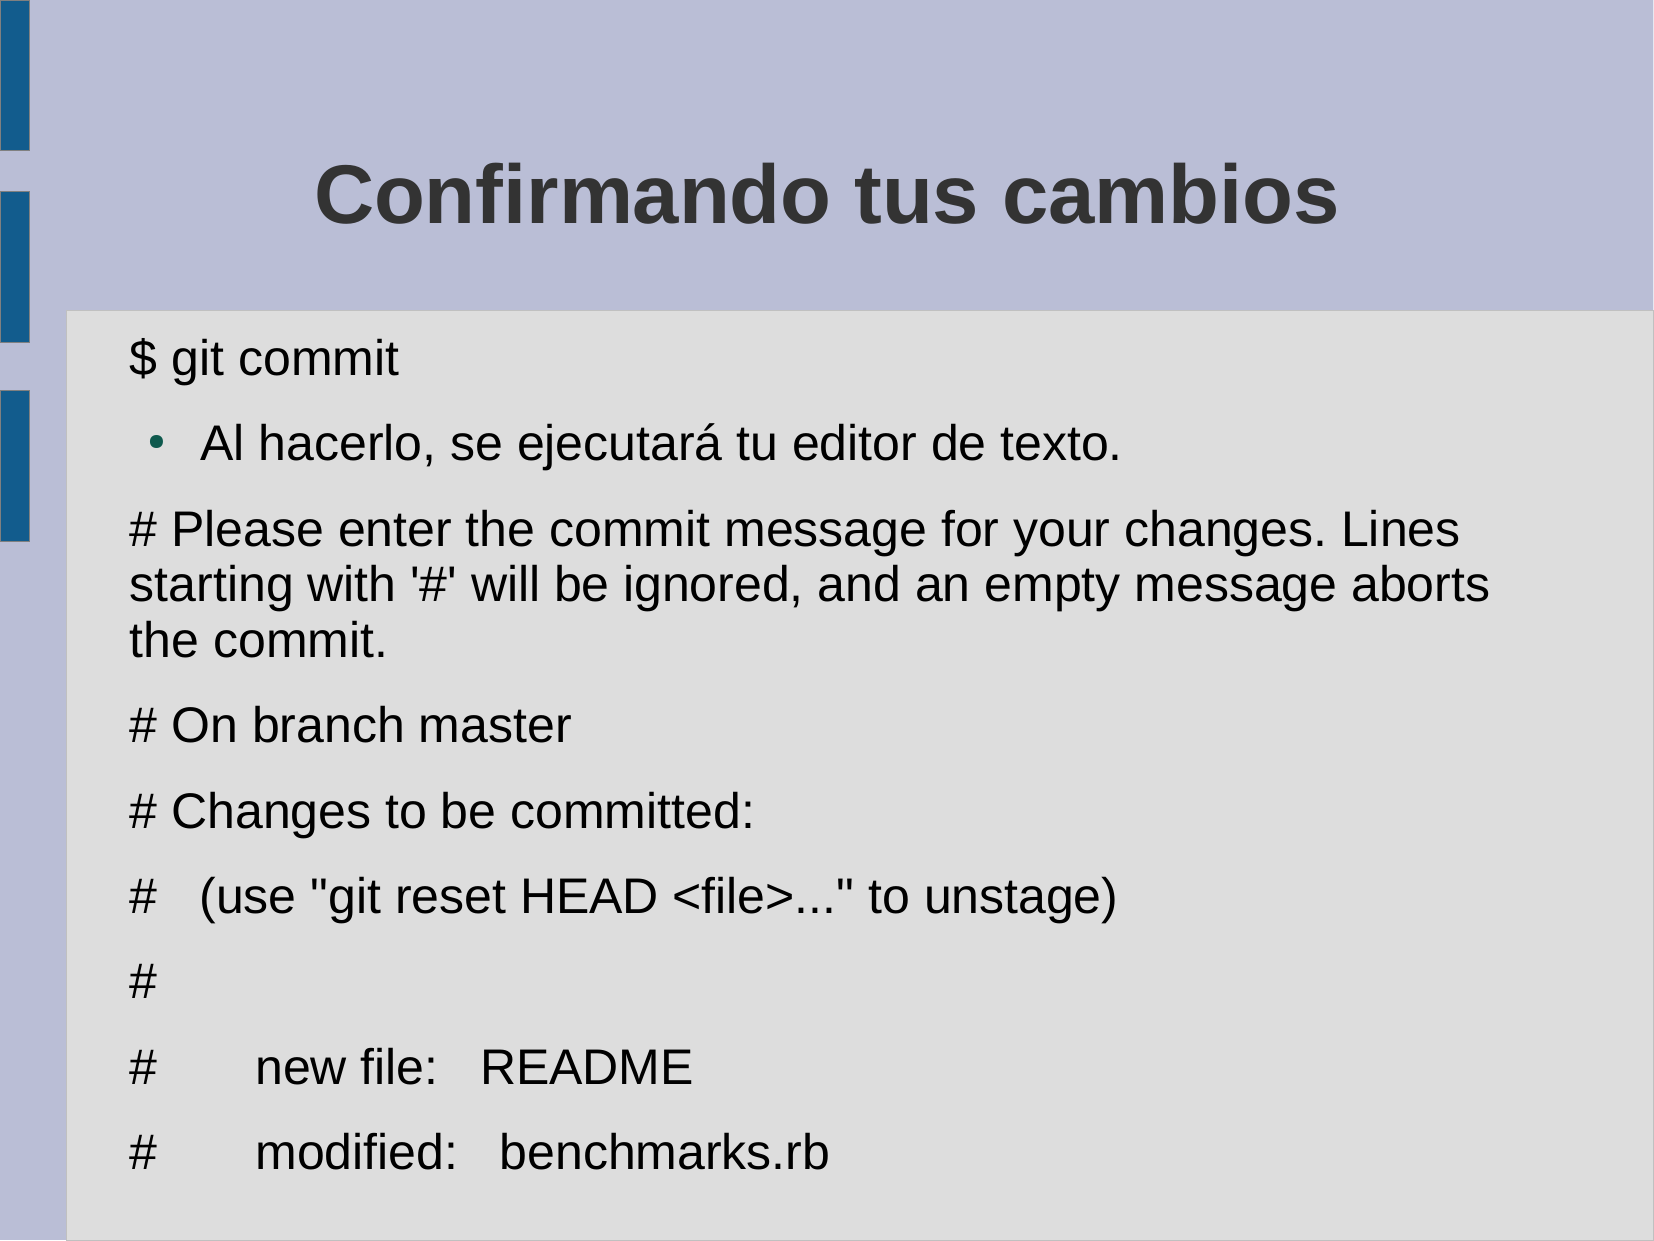

# Confirmando tus cambios
$ git commit
Al hacerlo, se ejecutará tu editor de texto.
# Please enter the commit message for your changes. Lines starting with '#' will be ignored, and an empty message aborts the commit.
# On branch master
# Changes to be committed:
# (use "git reset HEAD <file>..." to unstage)
#
# new file: README
# modified: benchmarks.rb